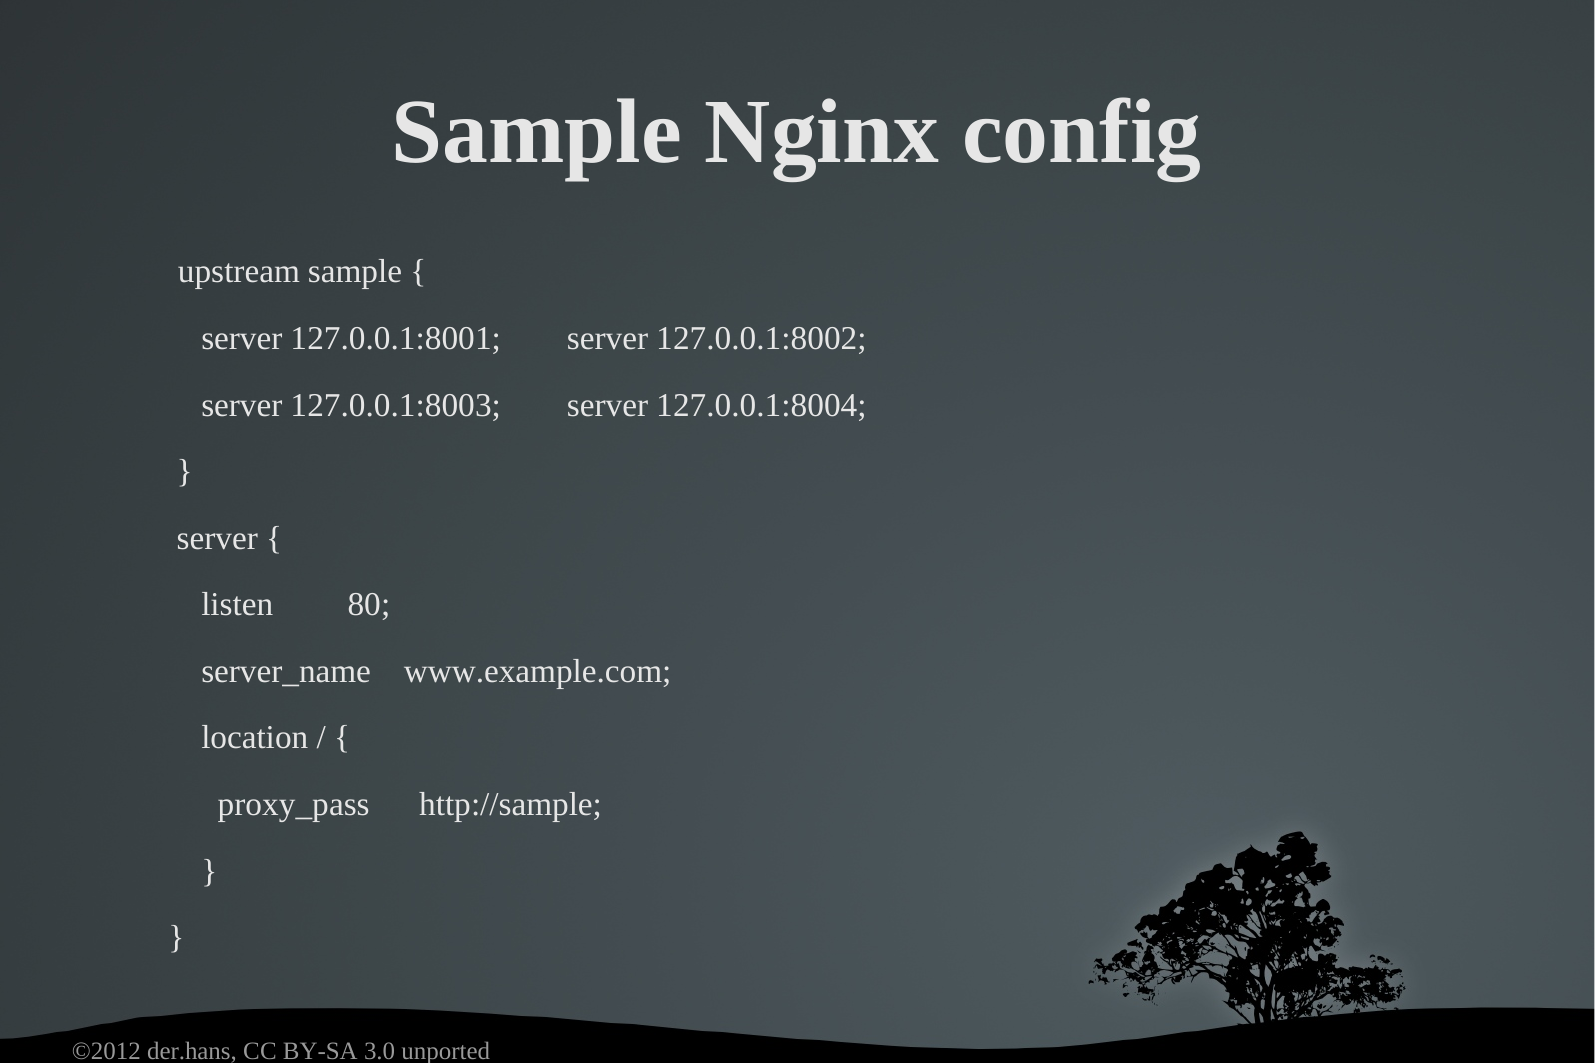

# Sample Nginx config
 upstream sample {
 server 127.0.0.1:8001; server 127.0.0.1:8002;
 server 127.0.0.1:8003; server 127.0.0.1:8004;
 }
 server {
 listen 80;
 server_name www.example.com;
 location / {
 proxy_pass http://sample;
 }
}
©2012 der.hans, CC BY-SA 3.0 unported